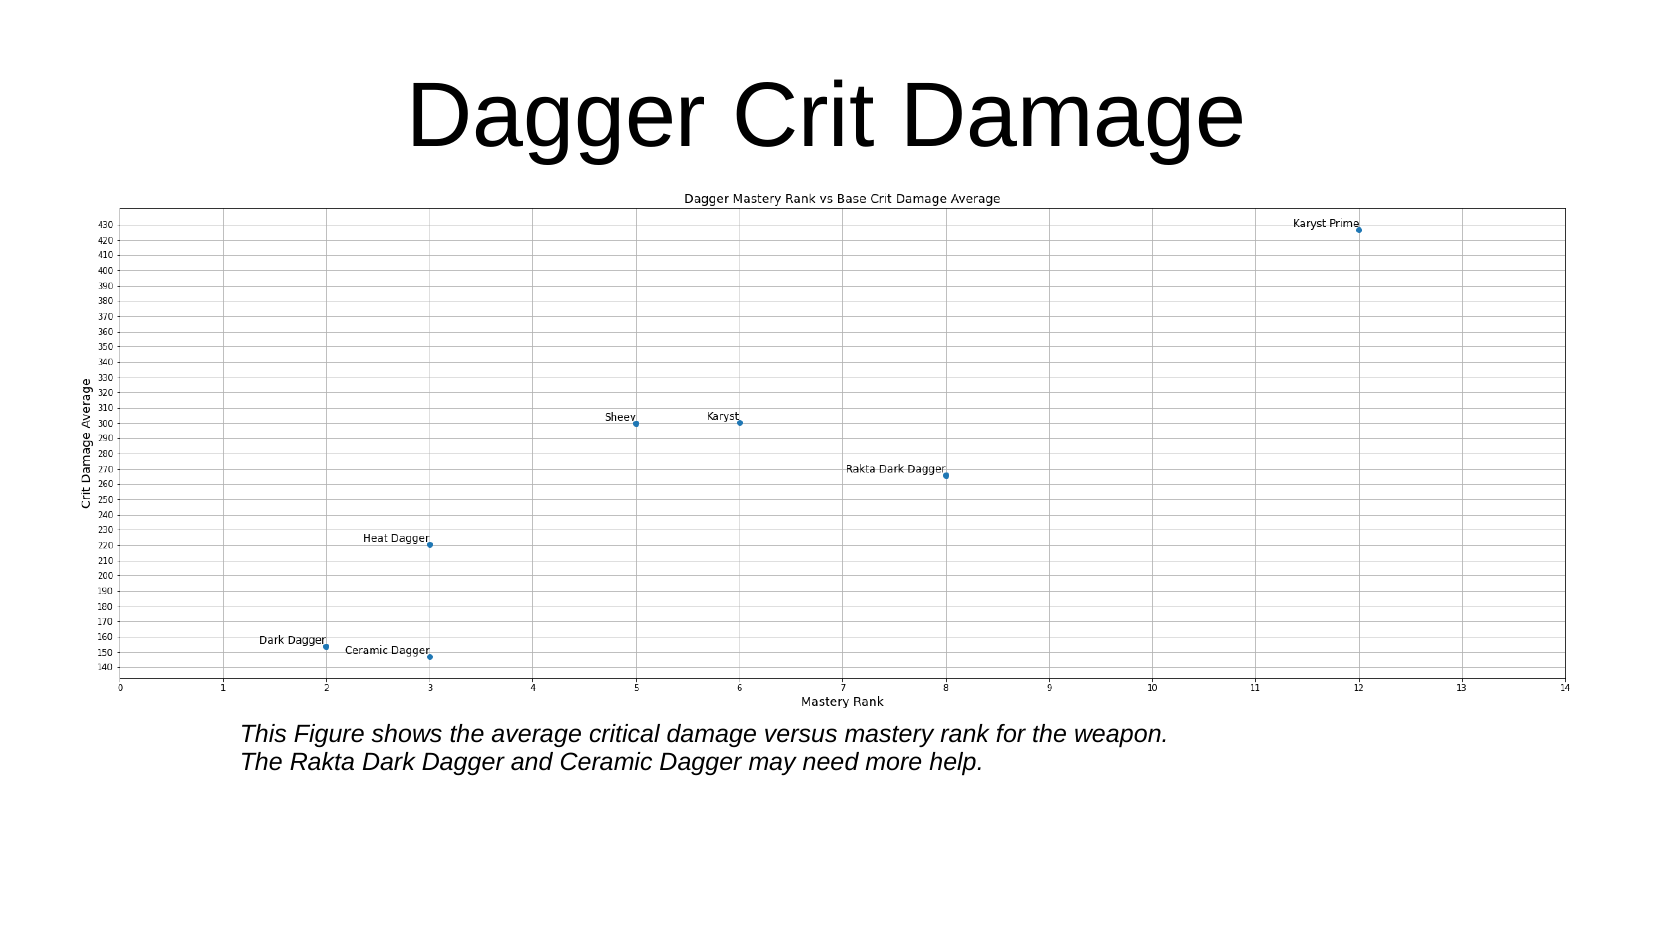

# Dagger Crit Damage
This Figure shows the average critical damage versus mastery rank for the weapon. The Rakta Dark Dagger and Ceramic Dagger may need more help.